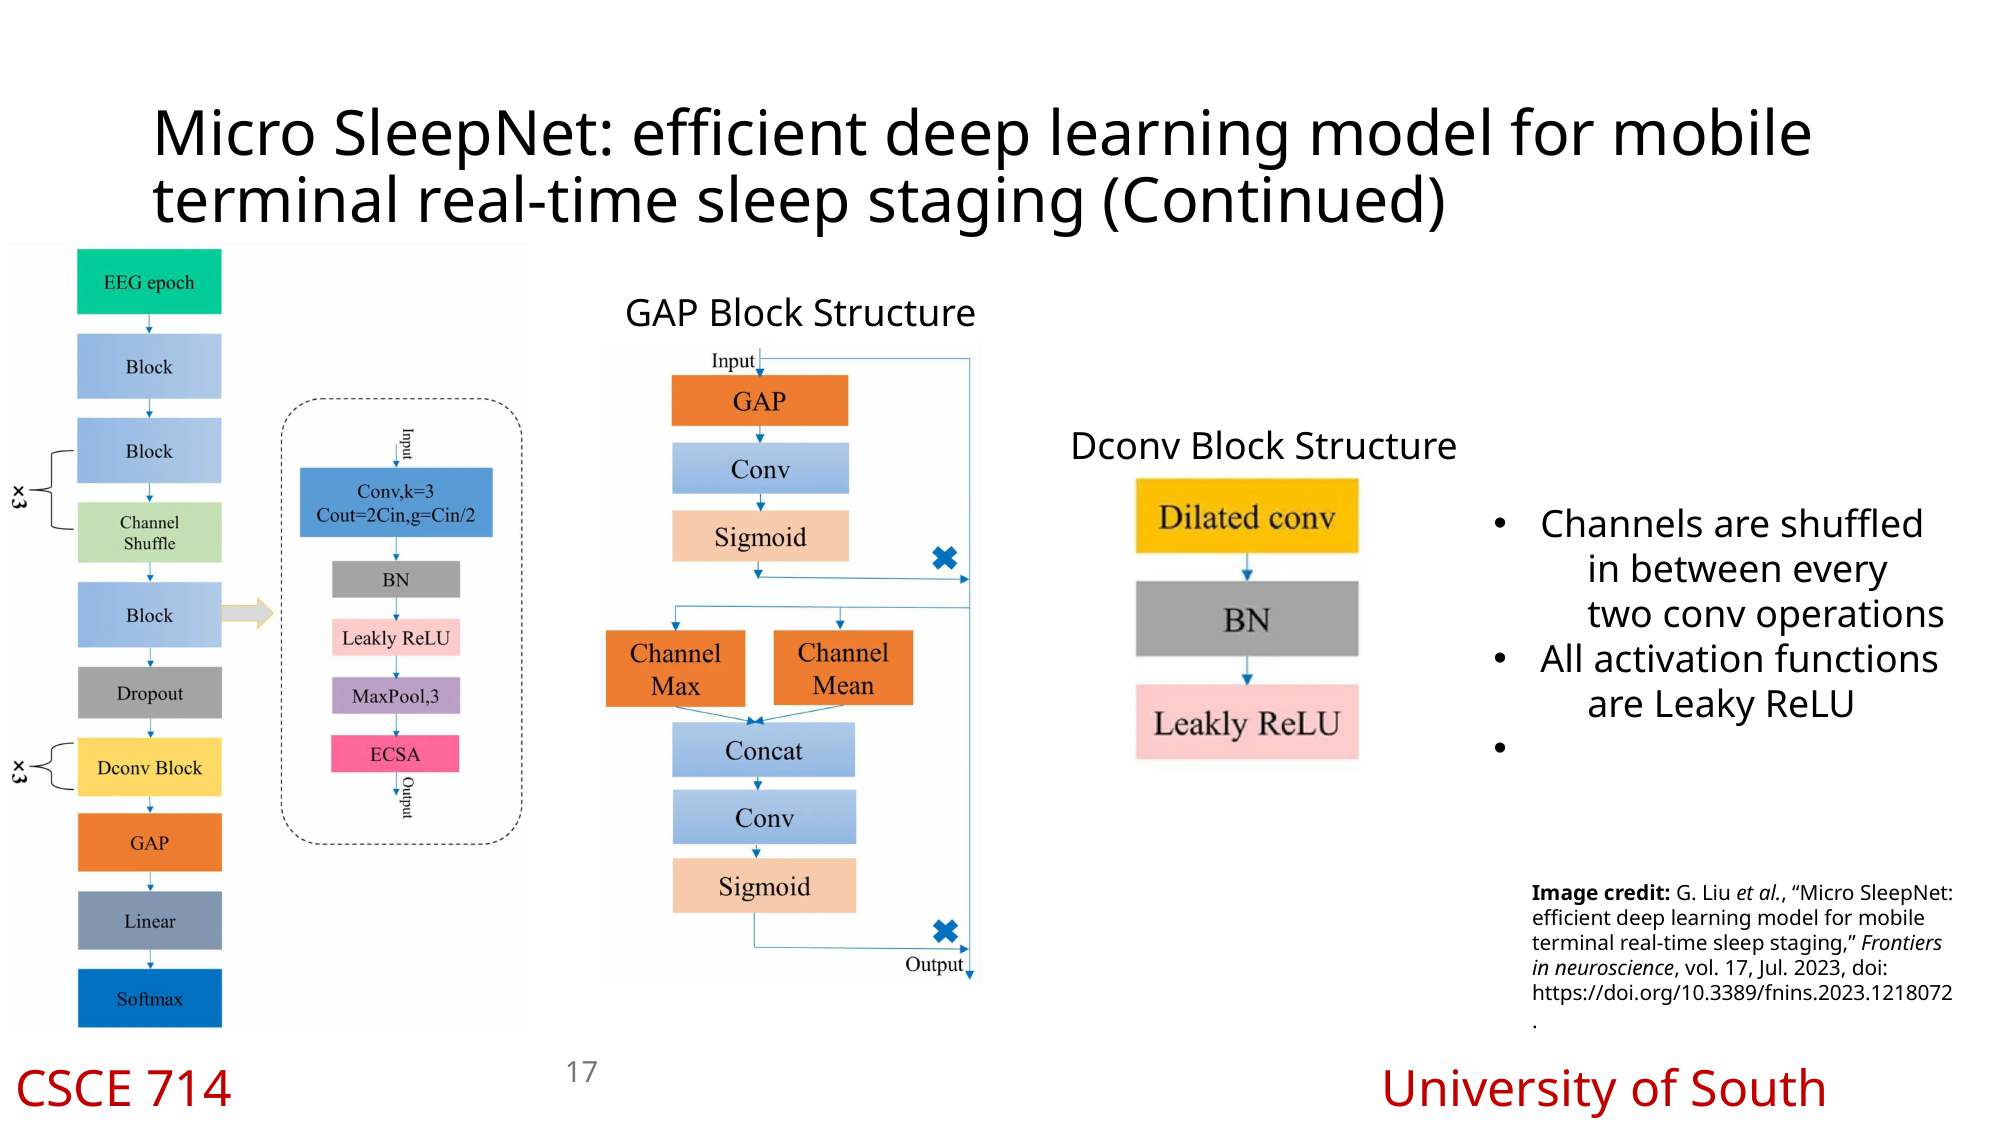

# Micro SleepNet: efficient deep learning model for mobile terminal real-time sleep staging (Continued)
GAP Block Structure
Dconv Block Structure
Channels are shuffled in between every two conv operations
All activation functions are Leaky ReLU
Image credit: G. Liu et al., “Micro SleepNet: efficient deep learning model for mobile terminal real-time sleep staging,” Frontiers in neuroscience, vol. 17, Jul. 2023, doi: https://doi.org/10.3389/fnins.2023.1218072.
CSCE 714
University of South Carolina